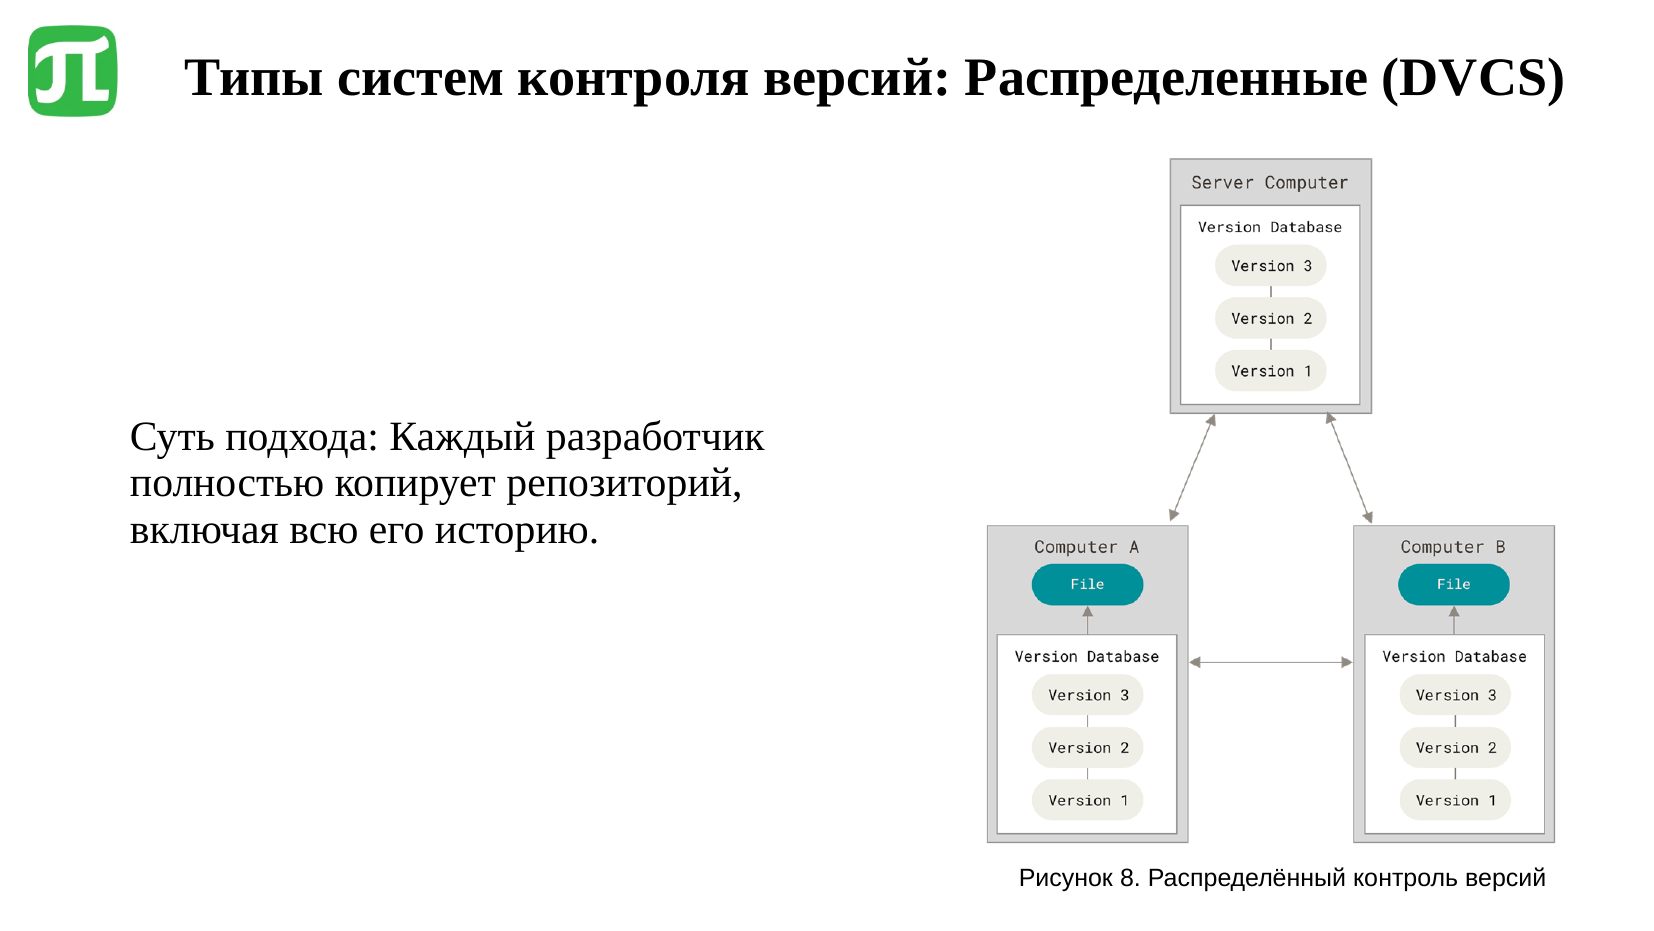

# Типы систем контроля версий: Распределенные (DVCS)
Суть подхода: Каждый разработчик полностью копирует репозиторий, включая всю его историю.
Рисунок 8. Распределённый контроль версий